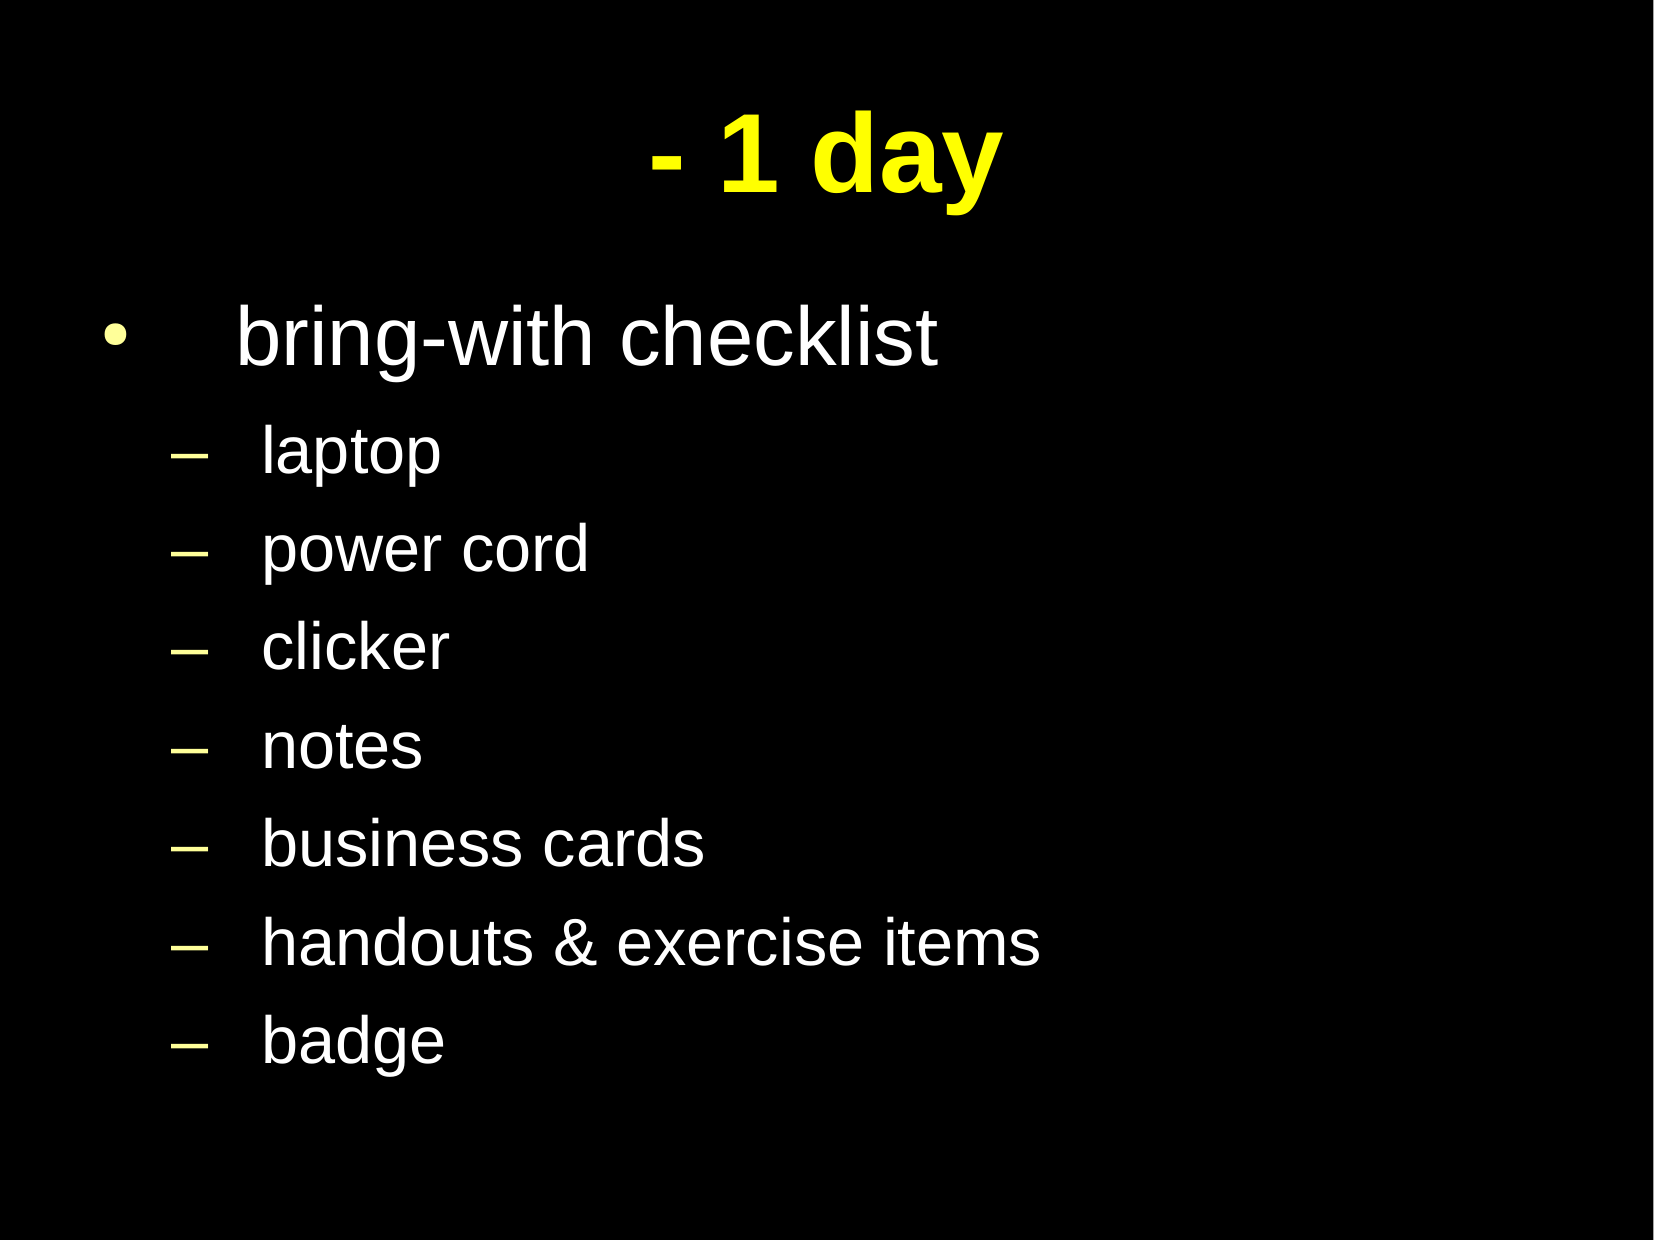

# - 1 day
bring-with checklist
laptop
power cord
clicker
notes
business cards
handouts & exercise items
badge